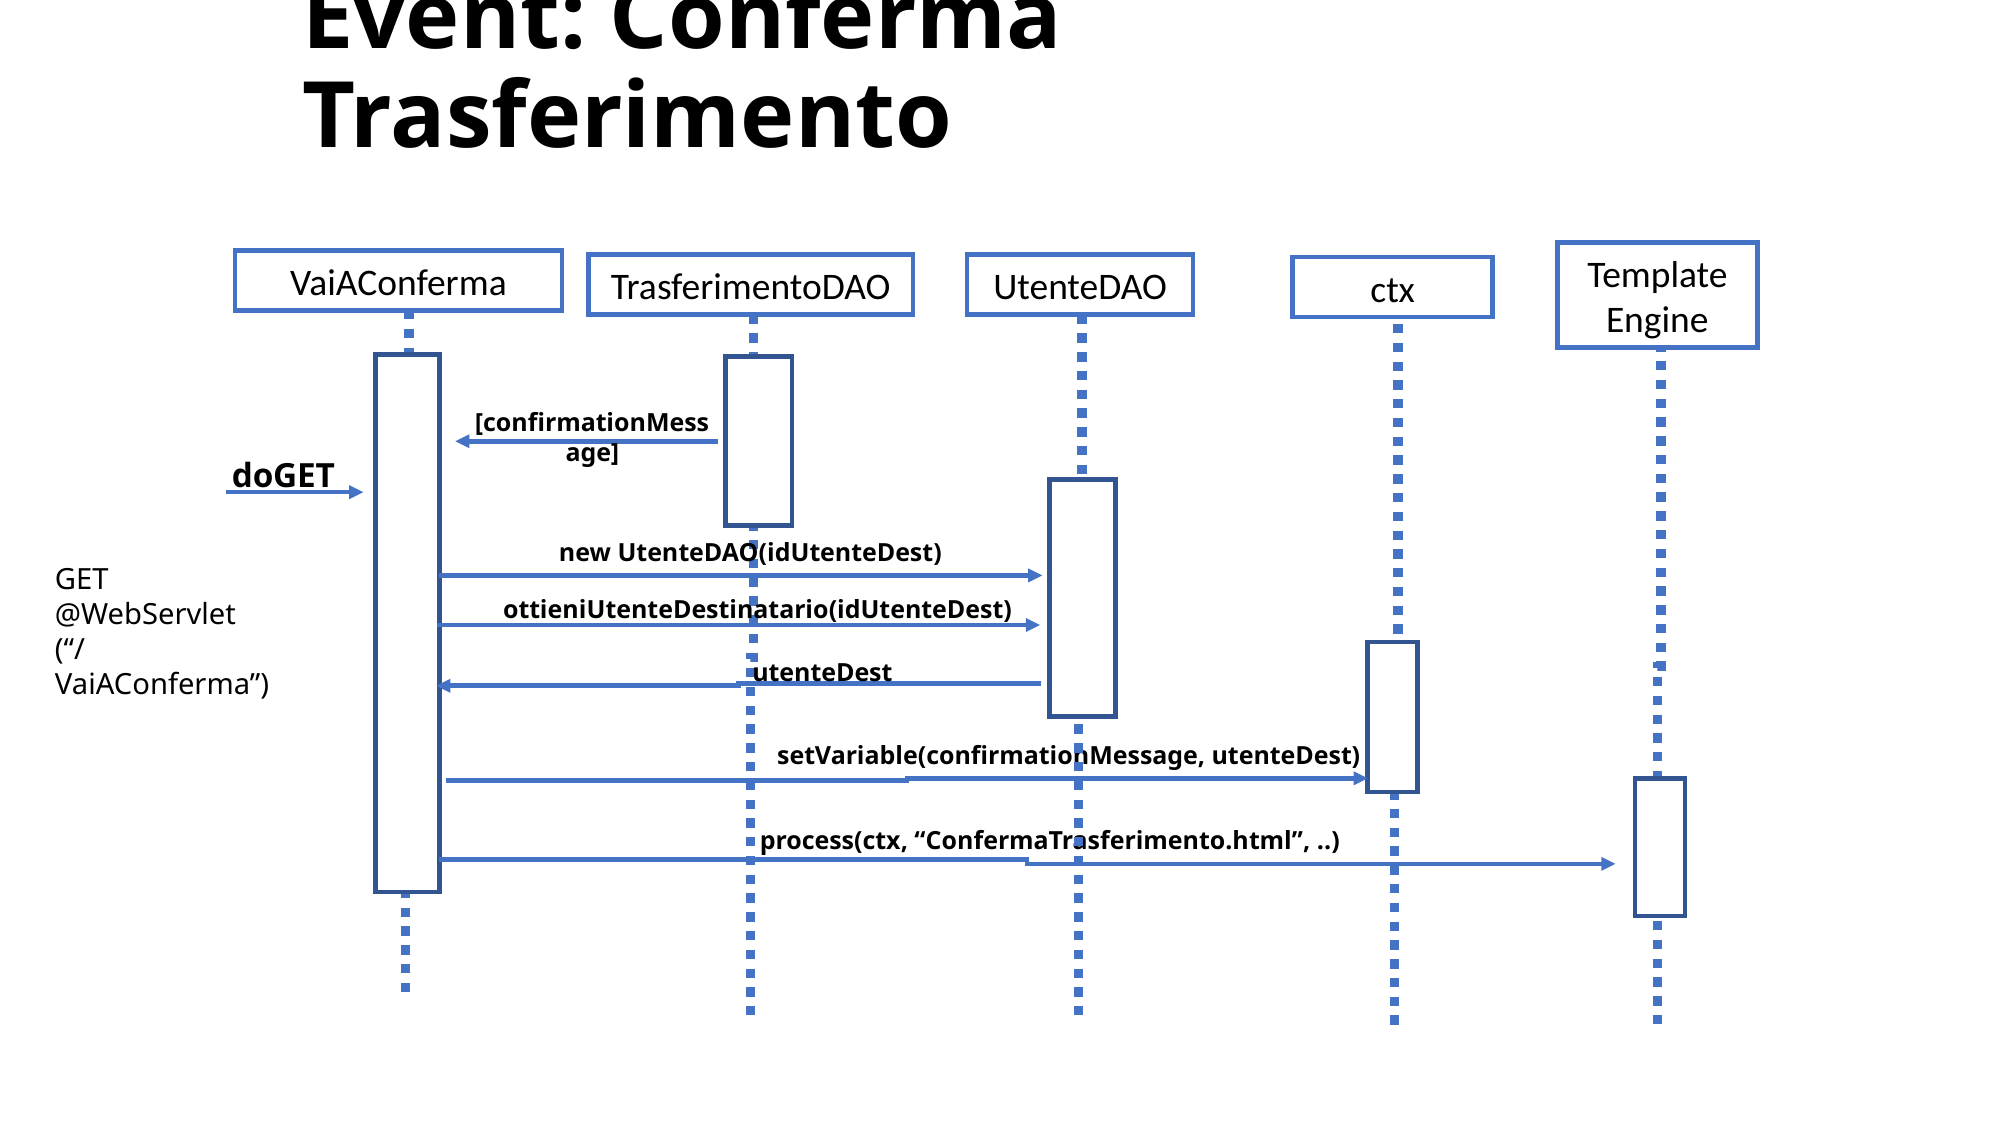

# Event: Conferma Trasferimento
Template Engine
VaiAConferma
TrasferimentoDAO
UtenteDAO
ctx
[confirmationMessage]
doGET
new UtenteDAO(idUtenteDest)
GET
@WebServlet
(“/VaiAConferma”)
ottieniUtenteDestinatario(idUtenteDest)
utenteDest
setVariable(confirmationMessage, utenteDest)
process(ctx, “ConfermaTrasferimento.html”, ..)